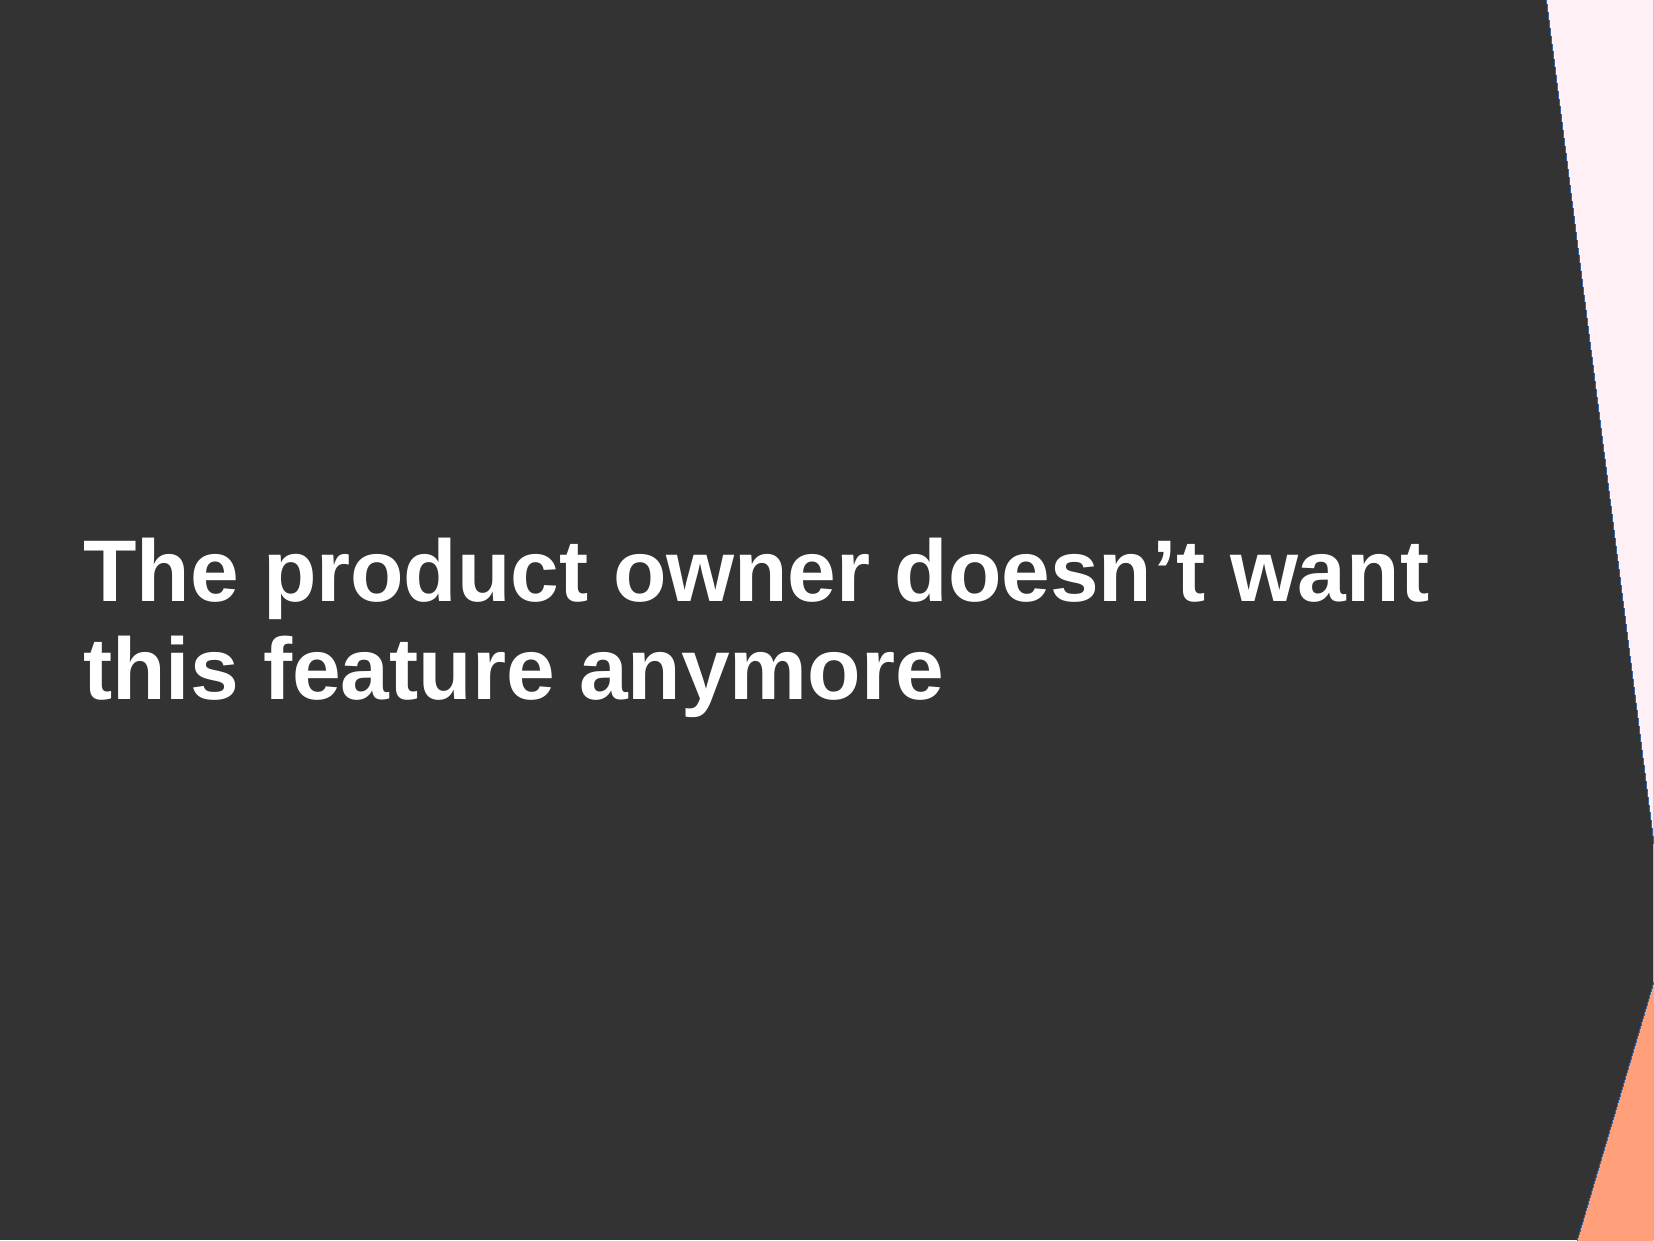

# The product owner doesn’t want this feature anymore